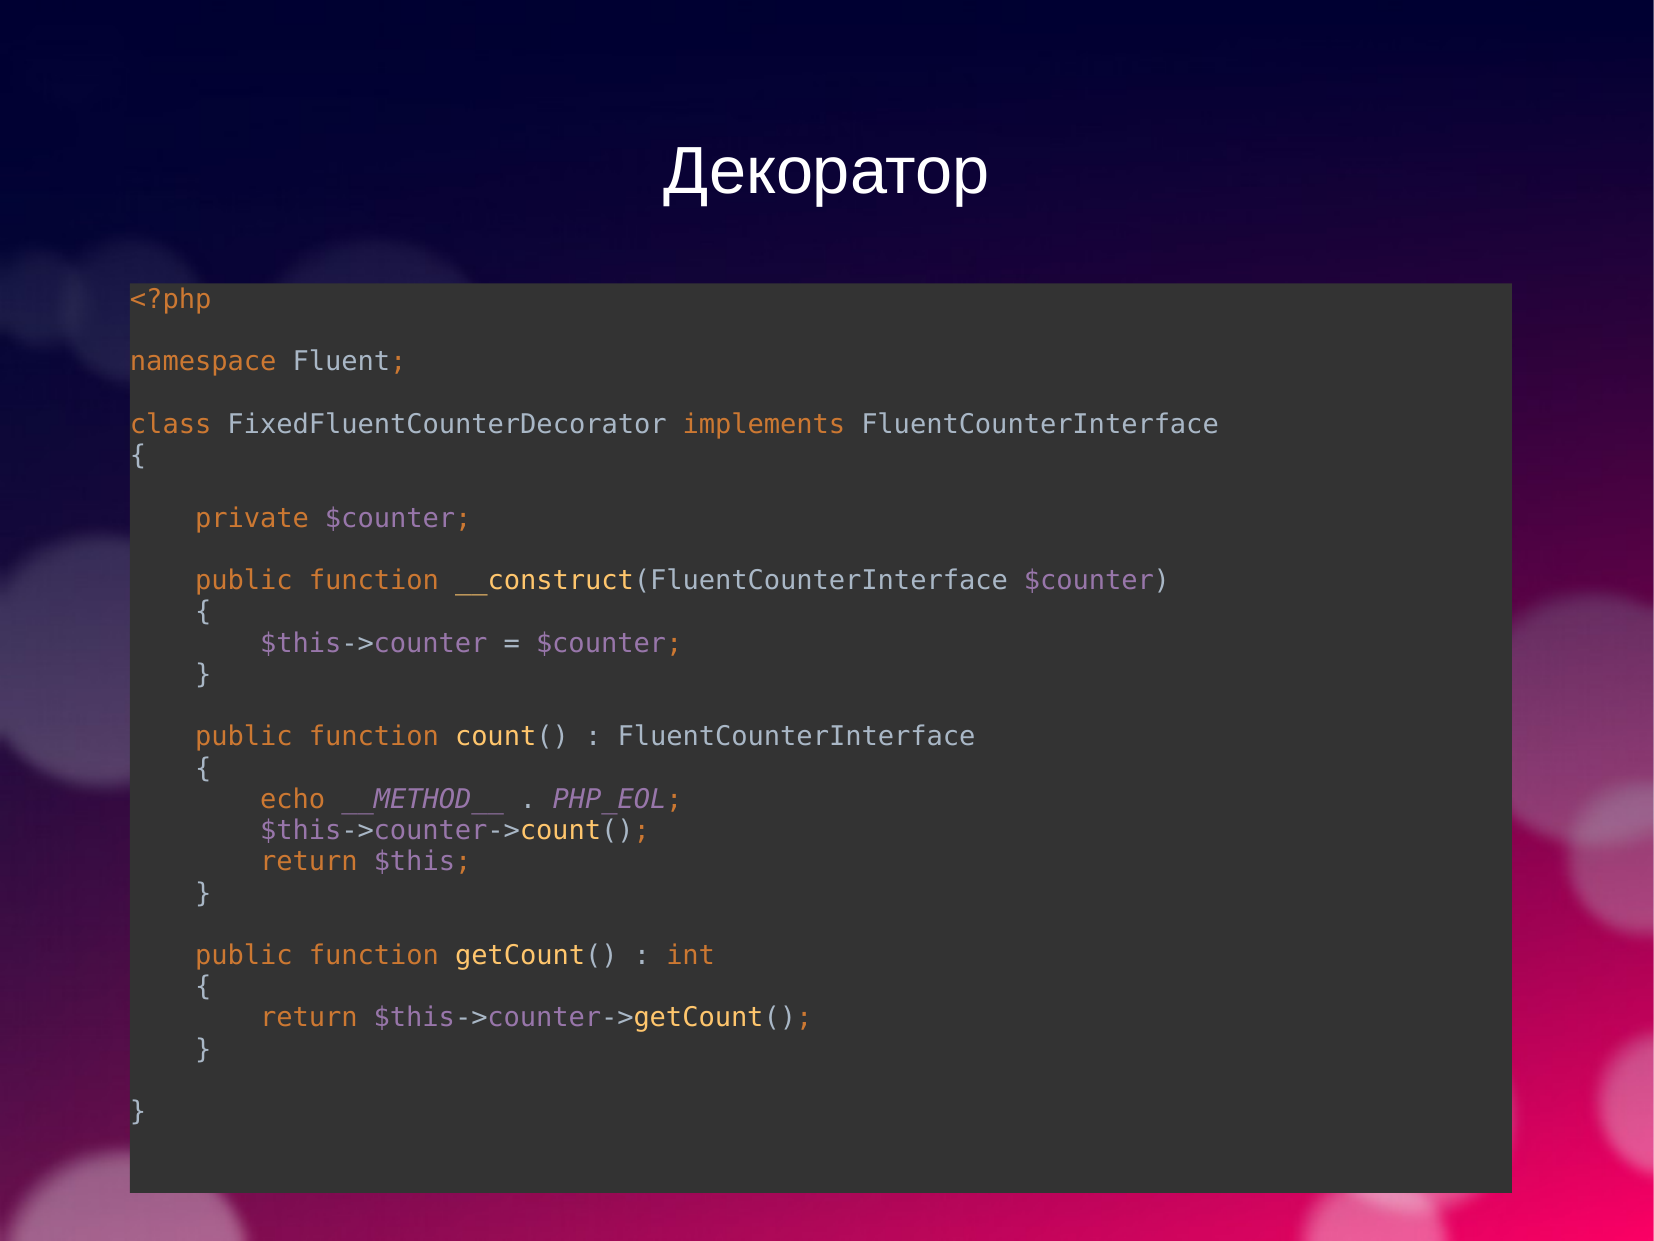

# Декоратор
<?php
namespace Fluent;
class FixedFluentCounterDecorator implements FluentCounterInterface
{
 private $counter;
 public function __construct(FluentCounterInterface $counter)
 {
 $this->counter = $counter;
 }
 public function count() : FluentCounterInterface
 {
 echo __METHOD__ . PHP_EOL;
 $this->counter->count();
 return $this;
 }
 public function getCount() : int
 {
 return $this->counter->getCount();
 }
}